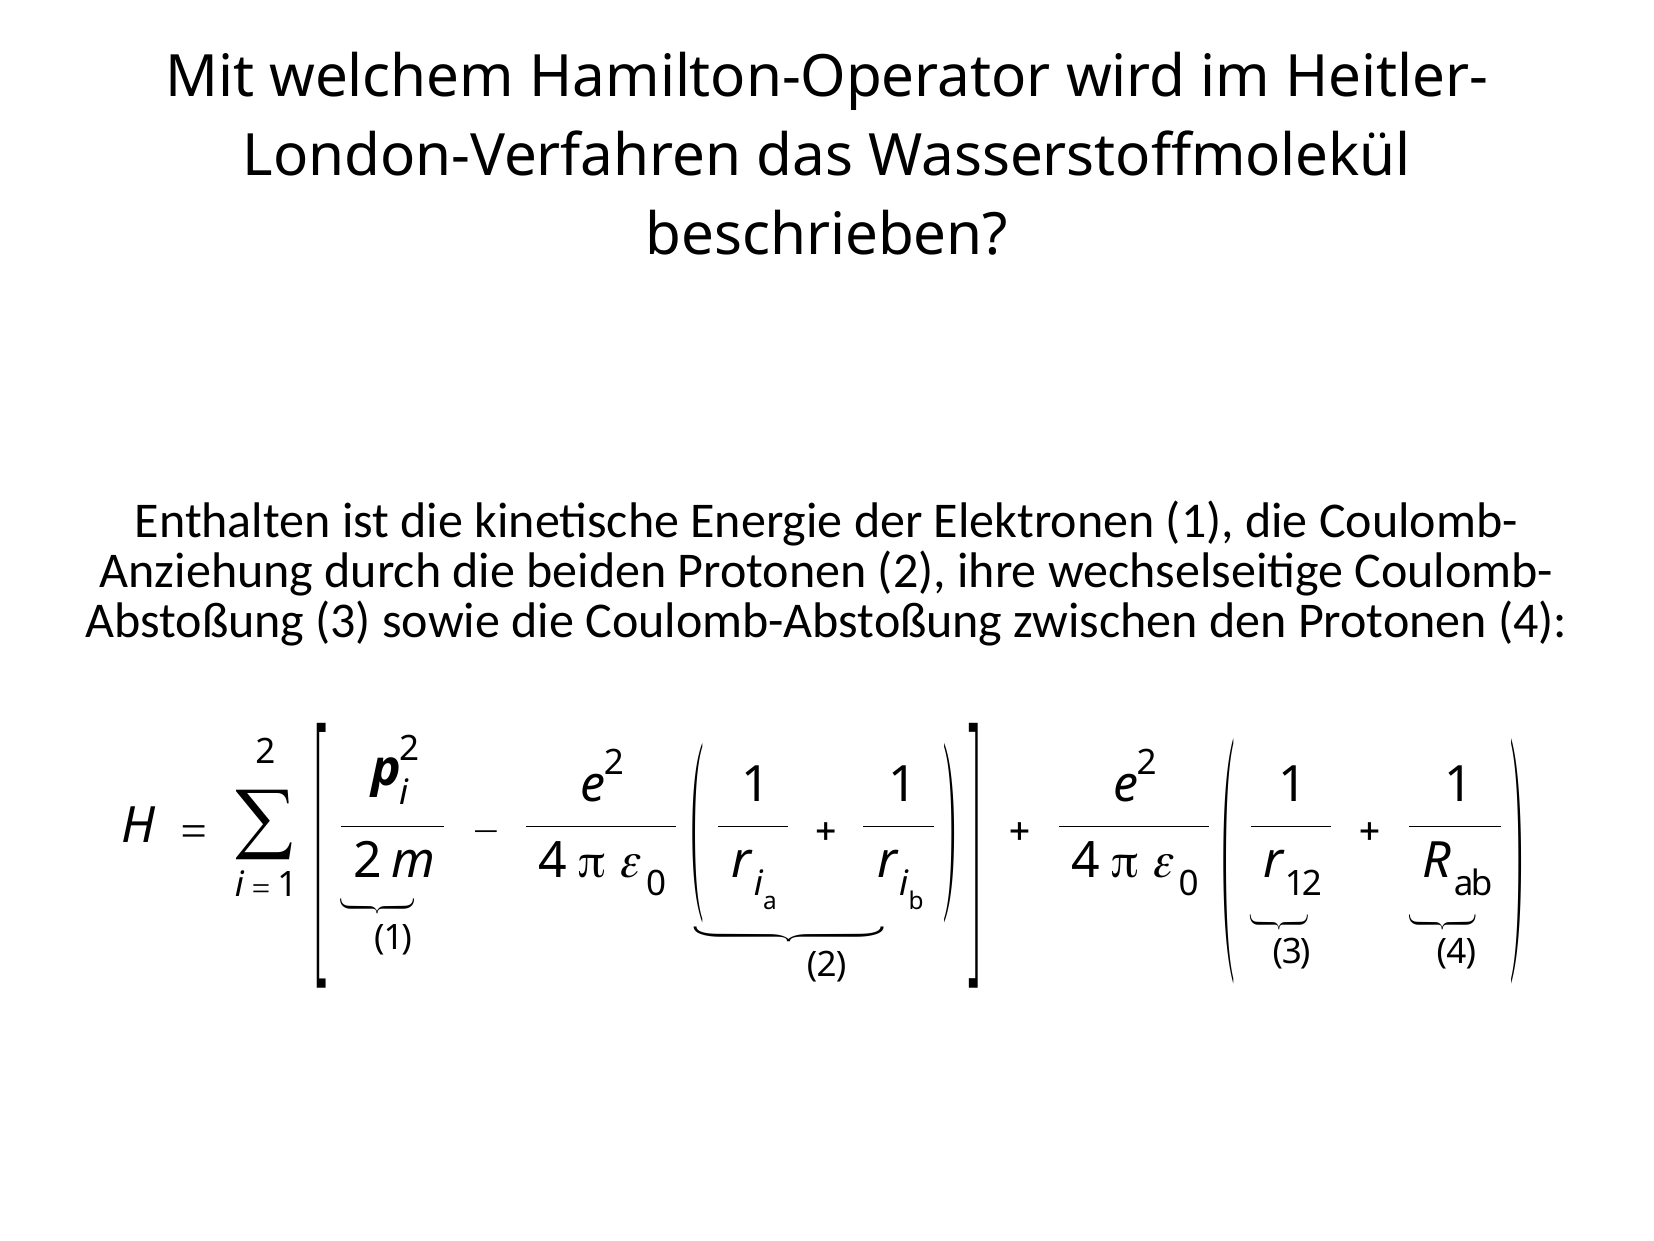

# Mit welchem Hamilton-Operator wird im Heitler-London-Verfahren das Wasserstoffmolekül beschrieben?
Enthalten ist die kinetische Energie der Elektronen (1), die Coulomb-Anziehung durch die beiden Protonen (2), ihre wechselseitige Coulomb-Abstoßung (3) sowie die Coulomb-Abstoßung zwischen den Protonen (4):